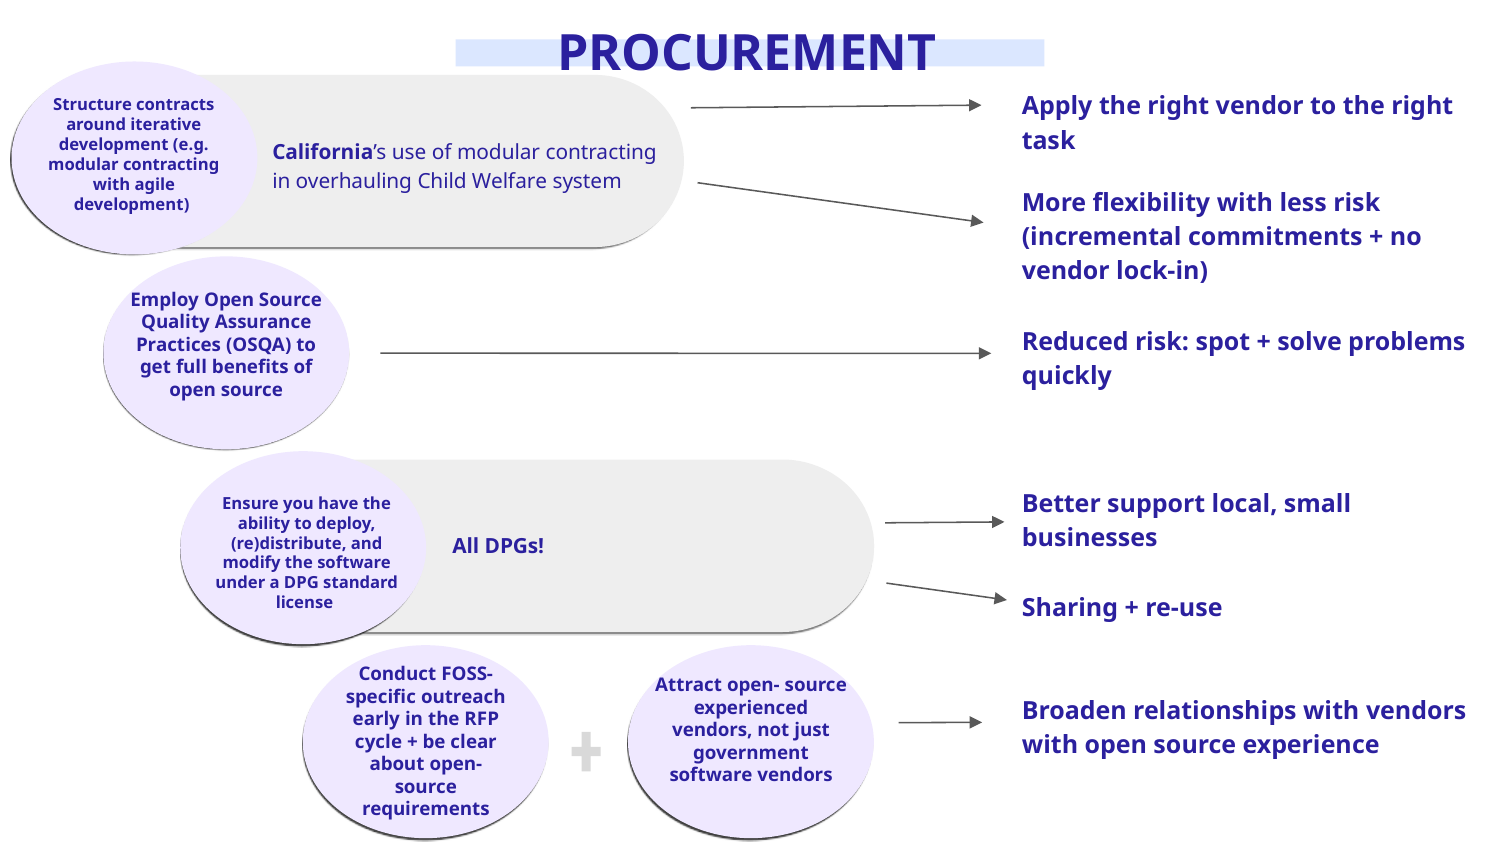

PROCUREMENT
Apply the right vendor to the right task
Structure contracts around iterative development (e.g. modular contracting with agile development)
California’s use of modular contracting in overhauling Child Welfare system
More flexibility with less risk (incremental commitments + no vendor lock-in)
Employ Open Source Quality Assurance Practices (OSQA) to get full benefits of open source
Reduced risk: spot + solve problems quickly
Better support local, small businesses
Ensure you have the ability to deploy, (re)distribute, and modify the software under a DPG standard license
All DPGs!
Sharing + re-use
Conduct FOSS-specific outreach early in the RFP cycle + be clear about open-source requirements
Attract open- source experienced vendors, not just government software vendors
Broaden relationships with vendors with open source experience